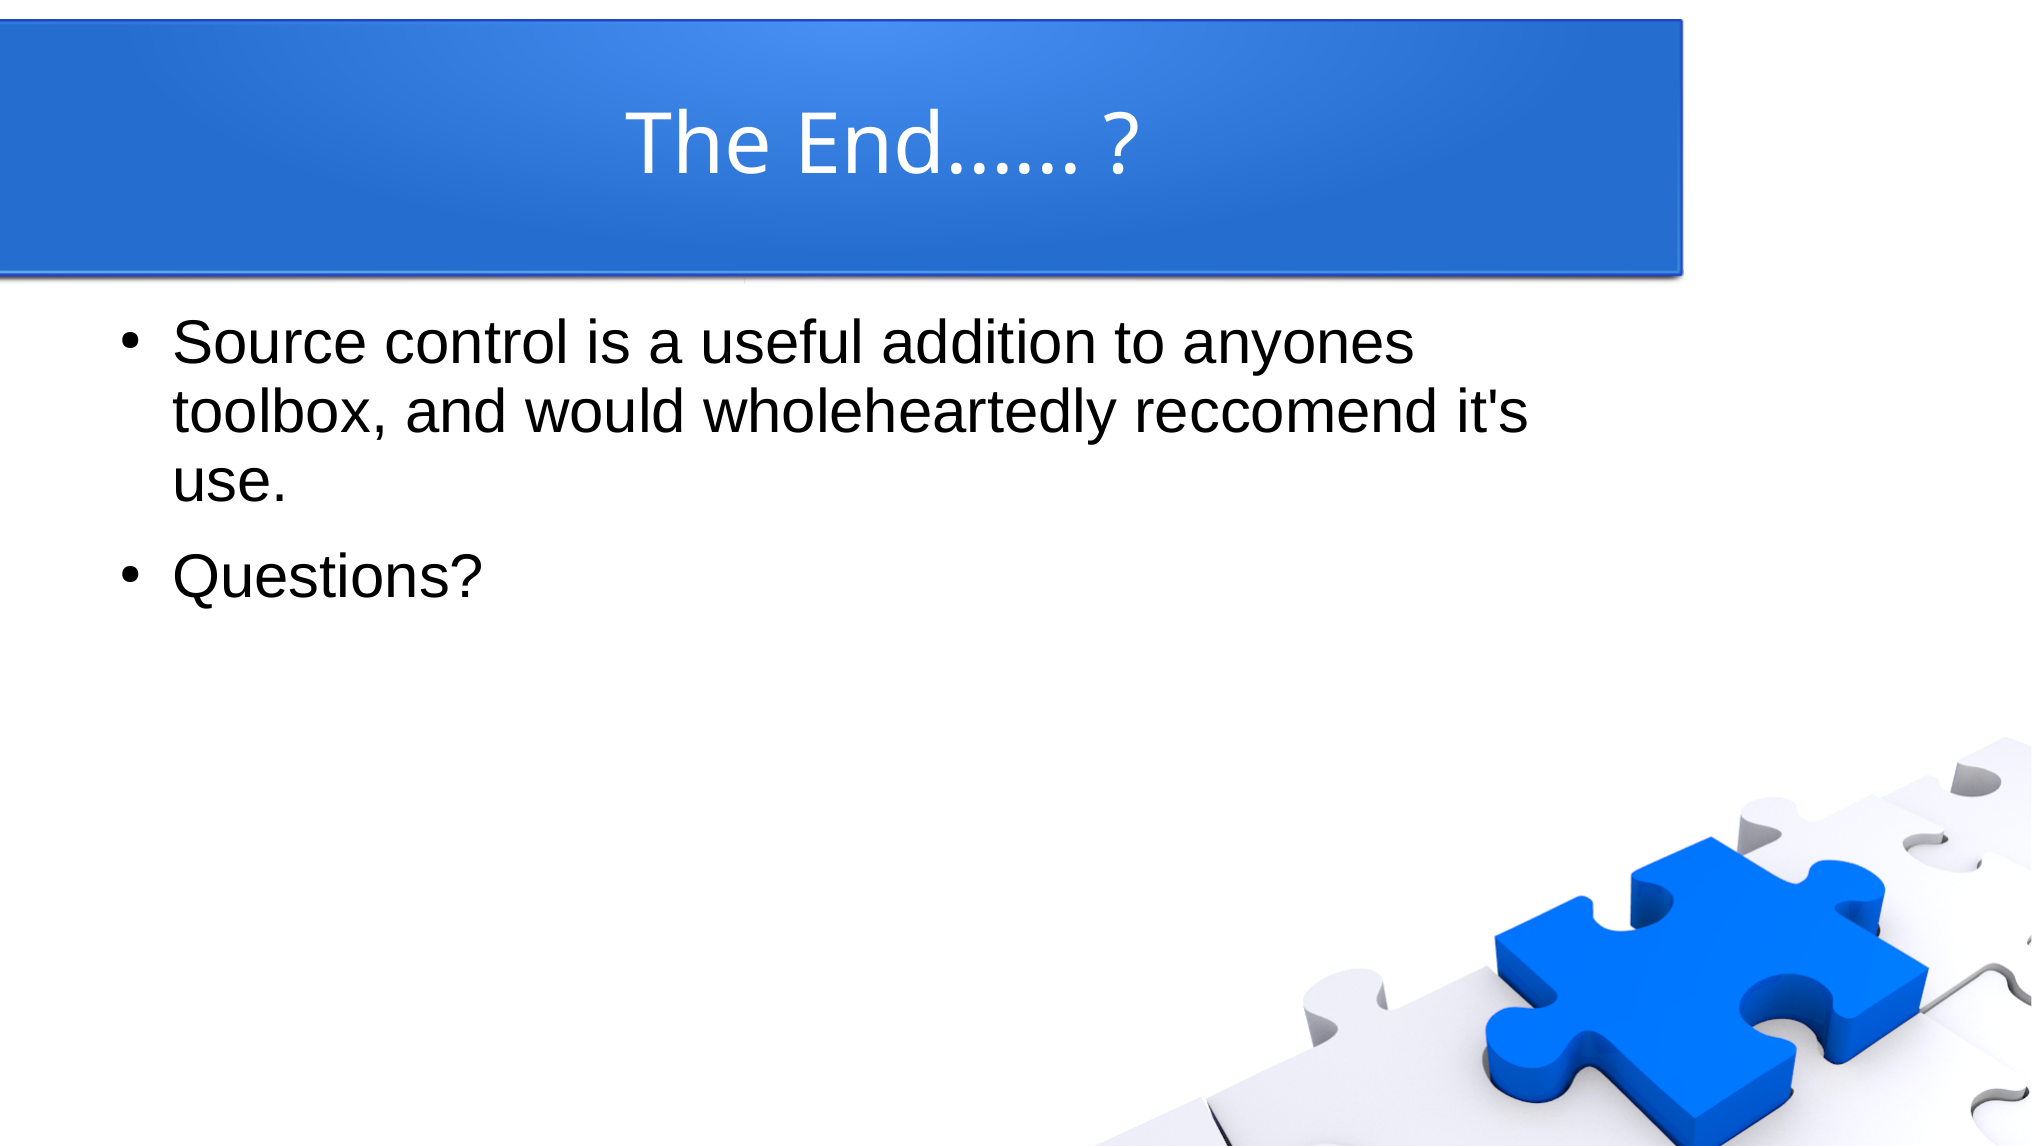

# The End...... ?
Source control is a useful addition to anyones toolbox, and would wholeheartedly reccomend it's use.
Questions?